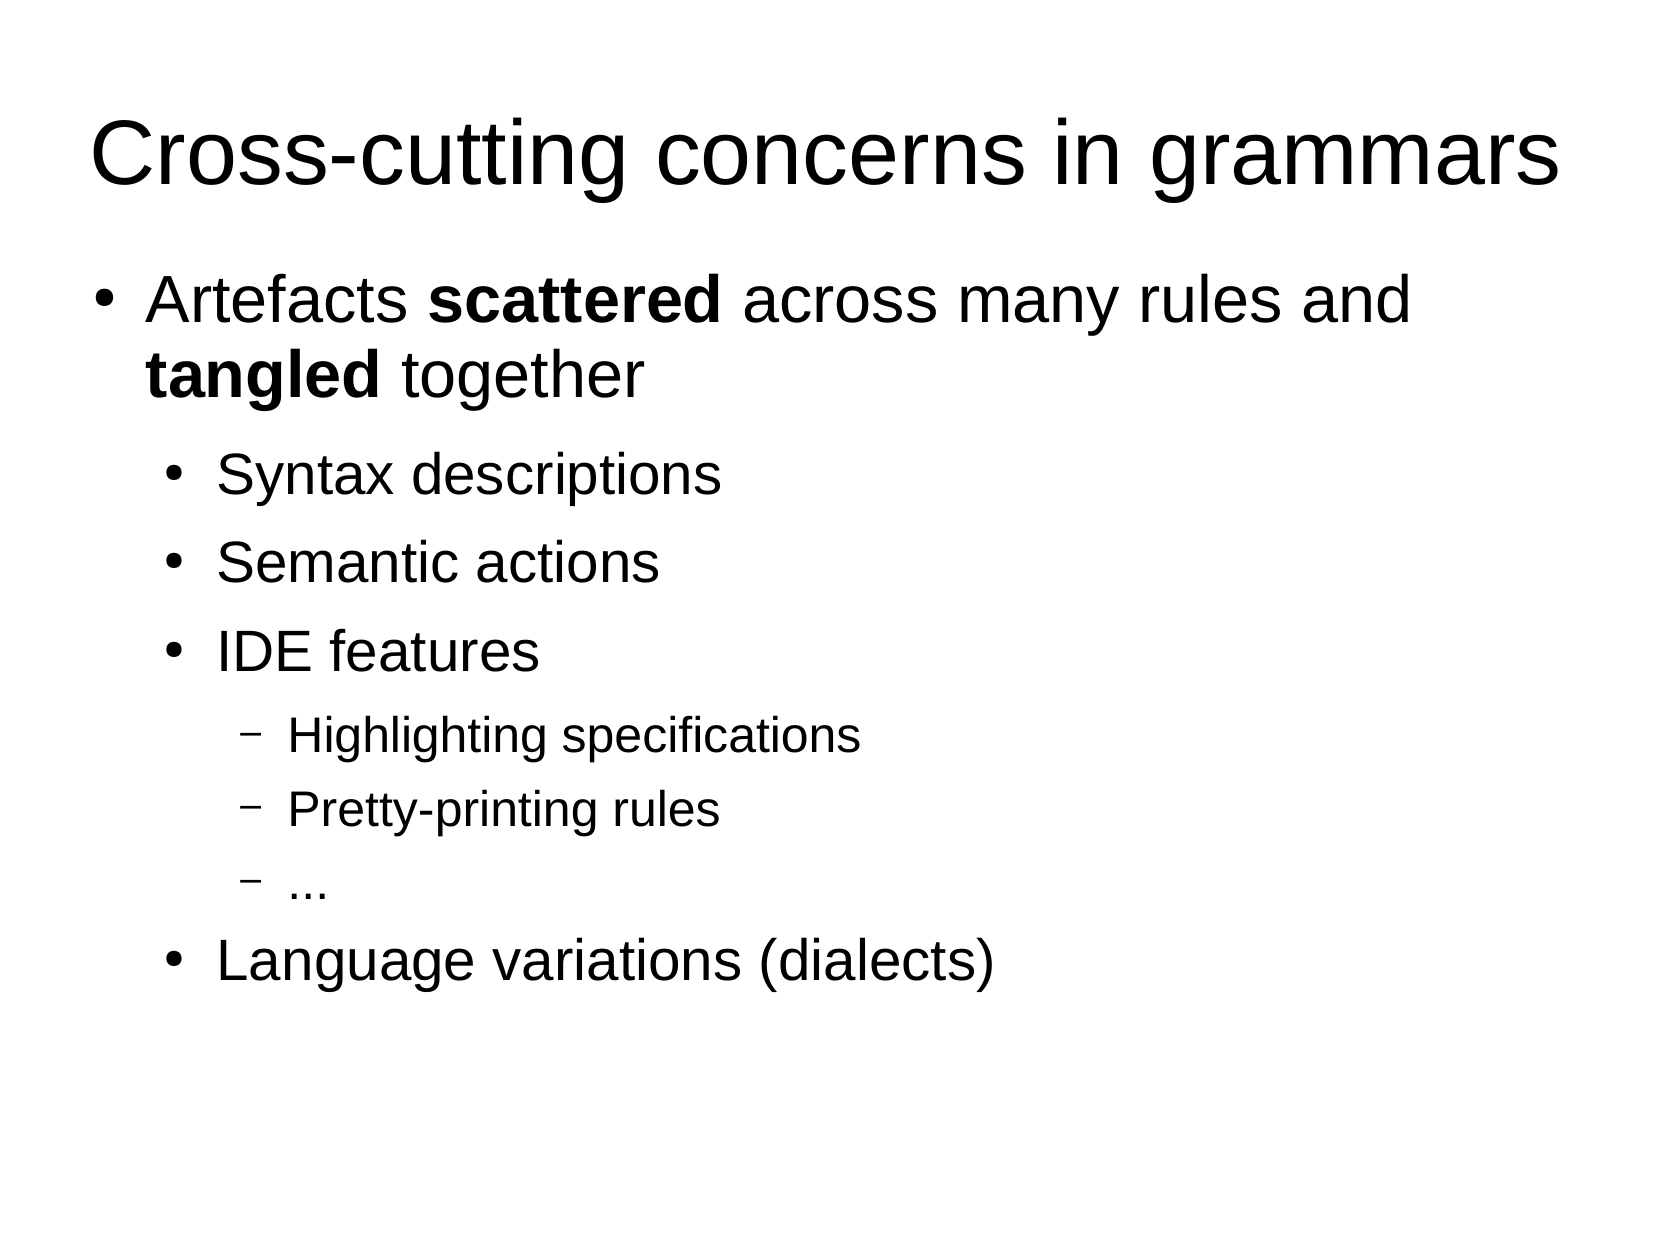

# Cross-cutting concerns in grammars
Artefacts scattered across many rules and tangled together
Syntax descriptions
Semantic actions
IDE features
Highlighting specifications
Pretty-printing rules
...
Language variations (dialects)